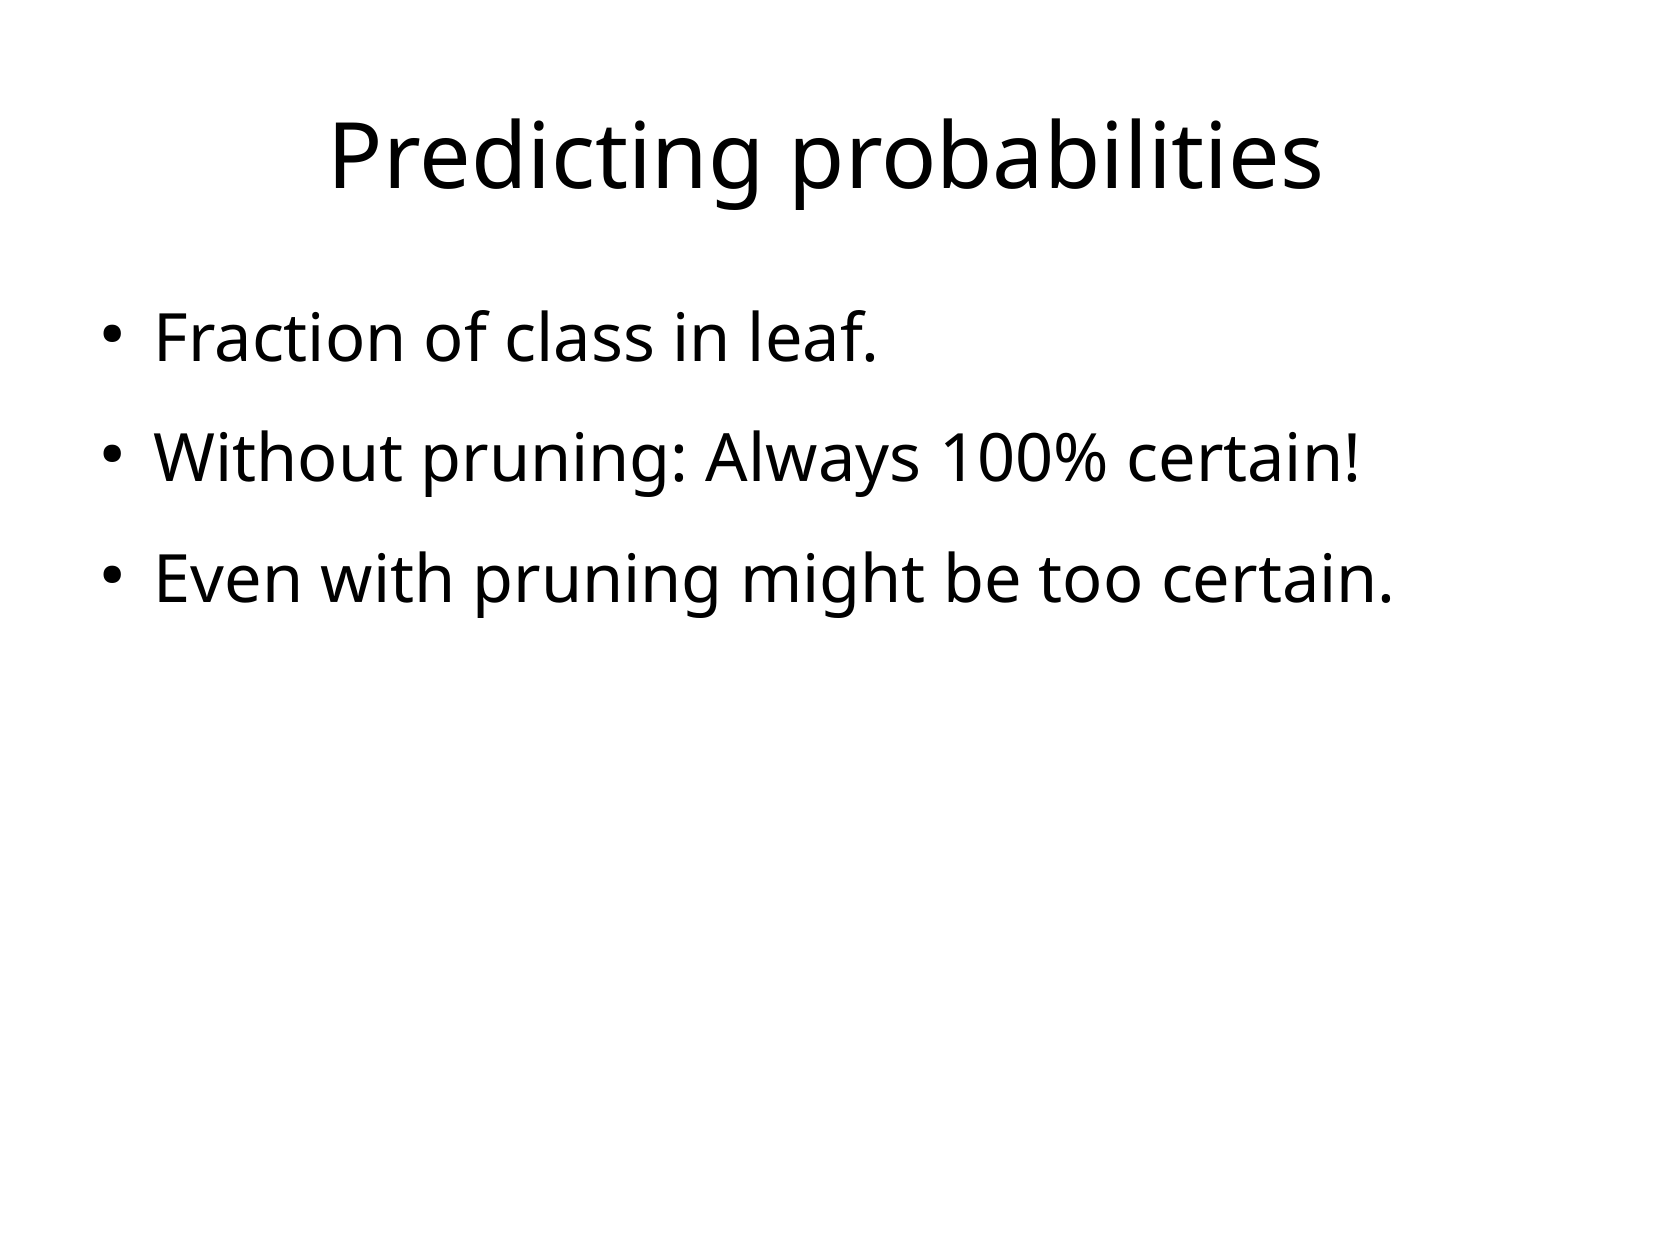

# Predicting probabilities
Fraction of class in leaf.
Without pruning: Always 100% certain!
Even with pruning might be too certain.